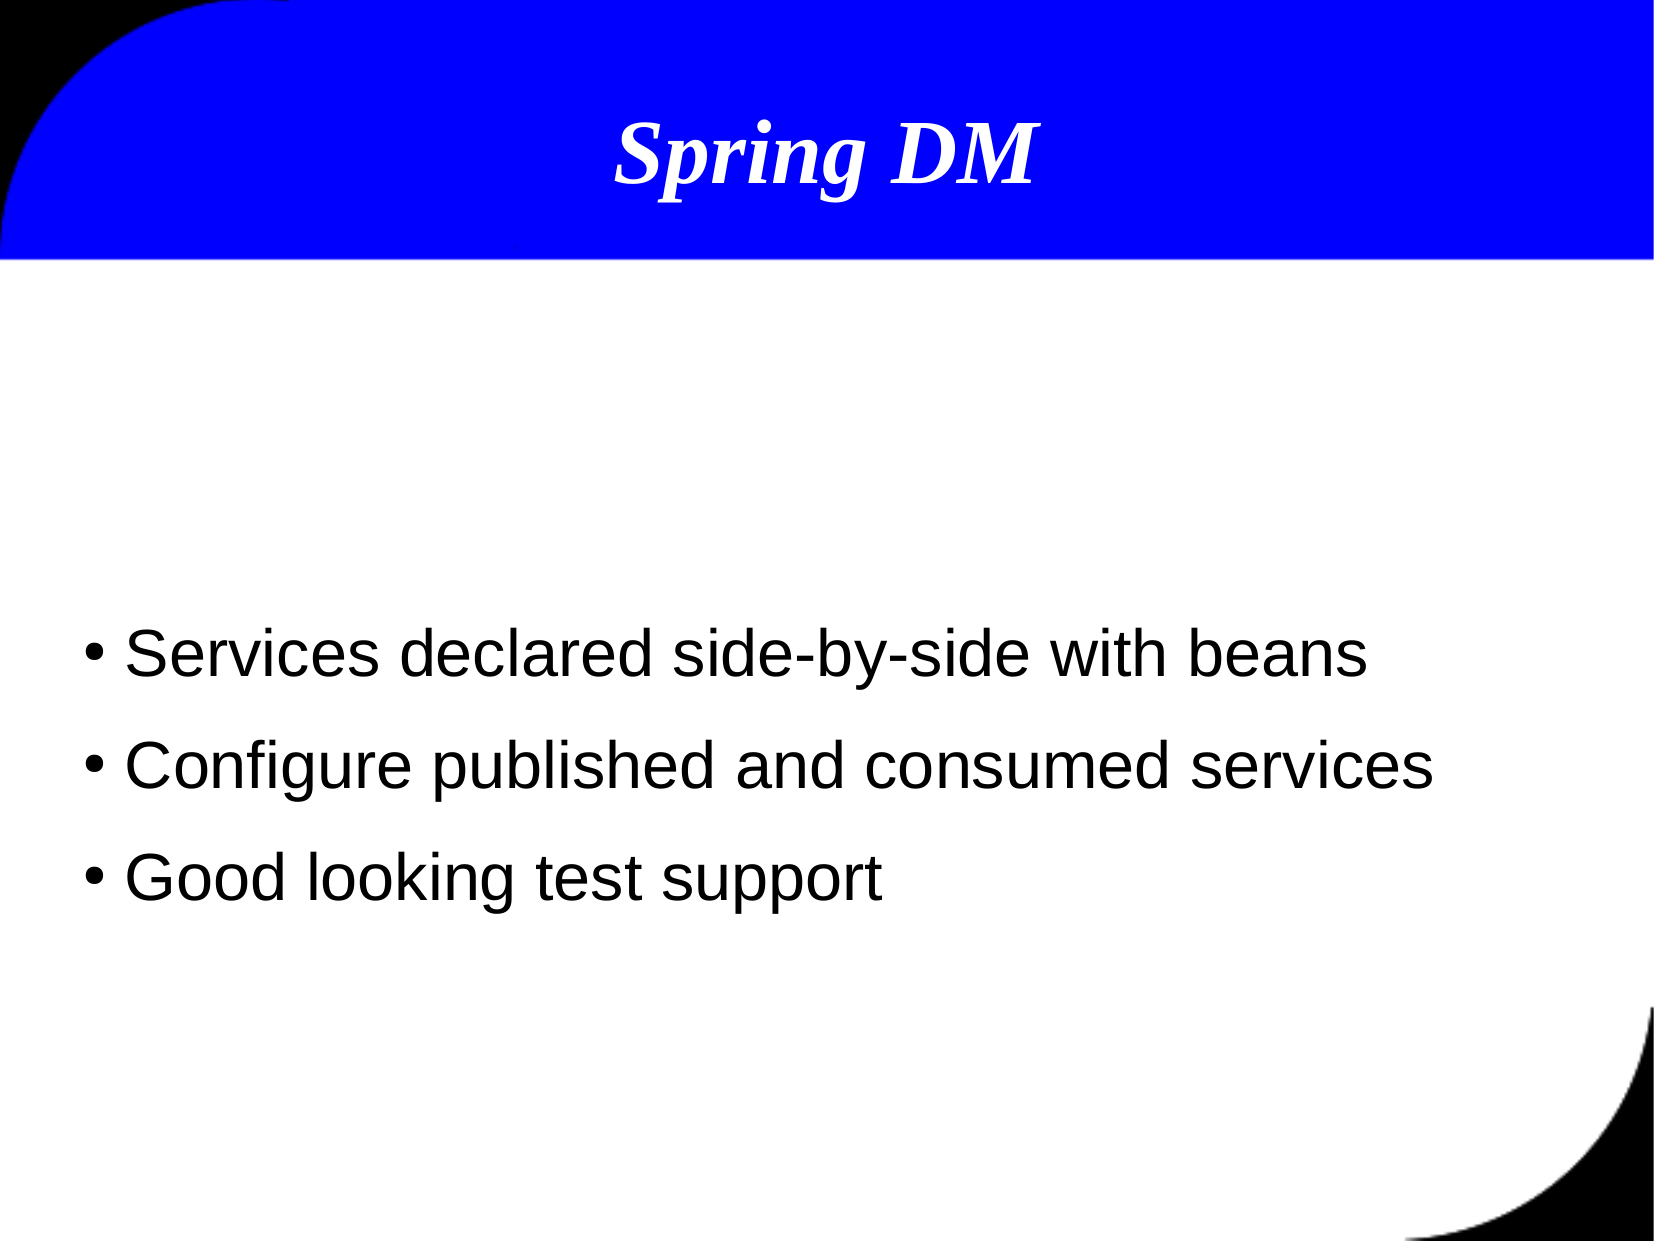

# Spring DM
 Services declared side-by-side with beans
 Configure published and consumed services
 Good looking test support